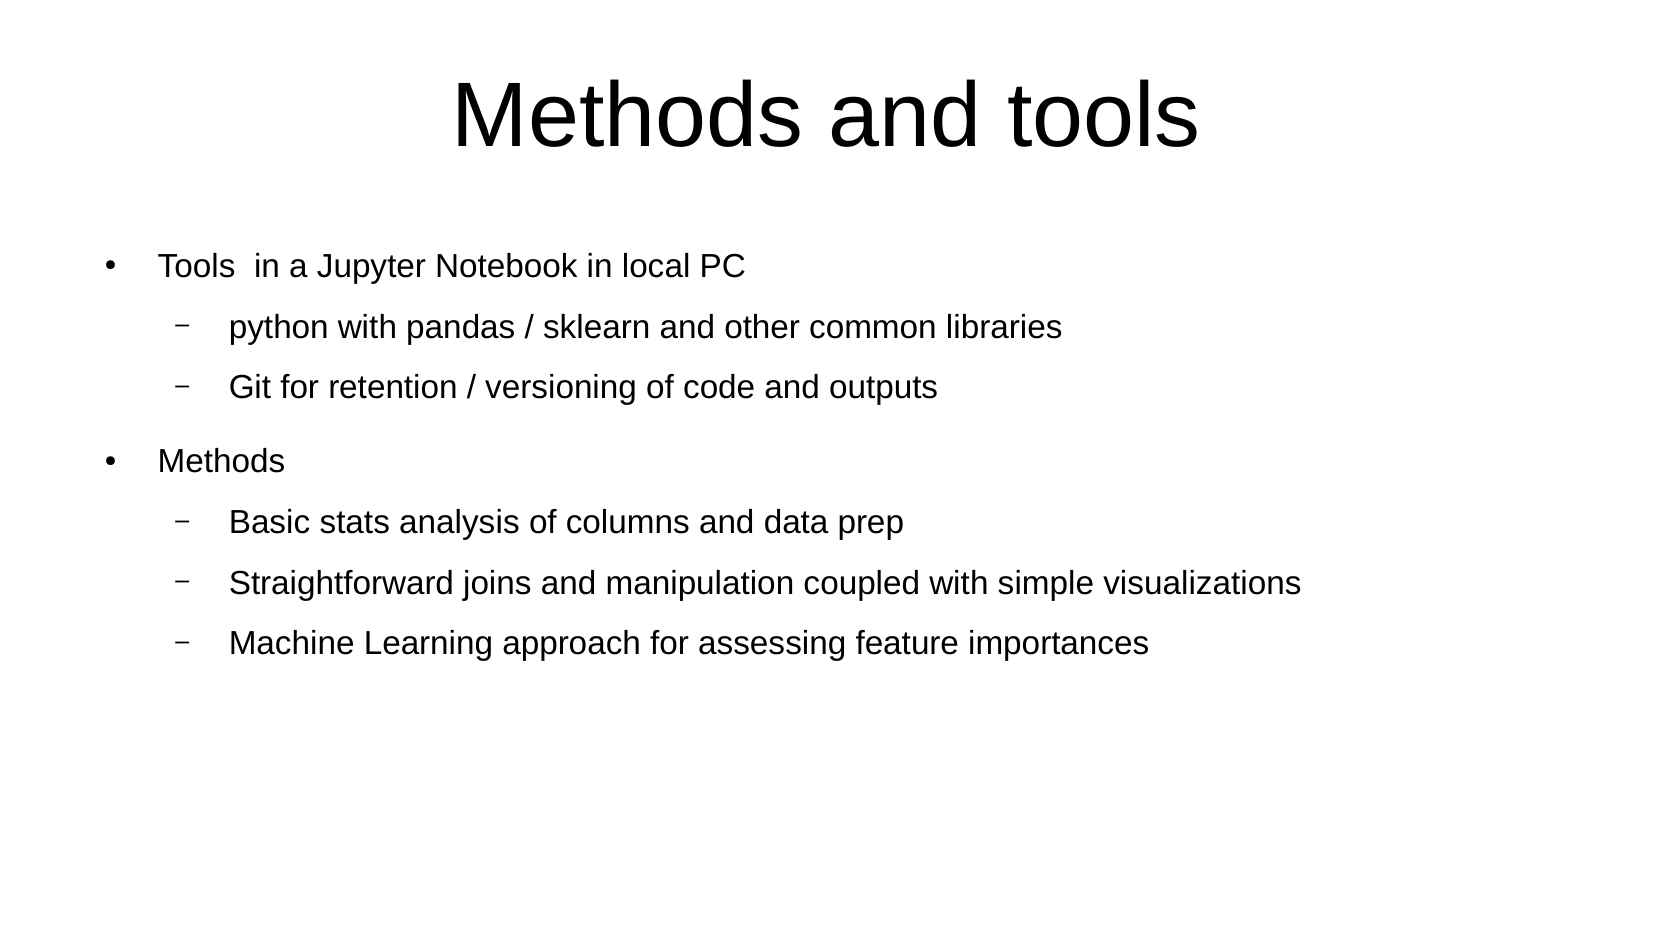

# Methods and tools
Tools in a Jupyter Notebook in local PC
python with pandas / sklearn and other common libraries
Git for retention / versioning of code and outputs
Methods
Basic stats analysis of columns and data prep
Straightforward joins and manipulation coupled with simple visualizations
Machine Learning approach for assessing feature importances